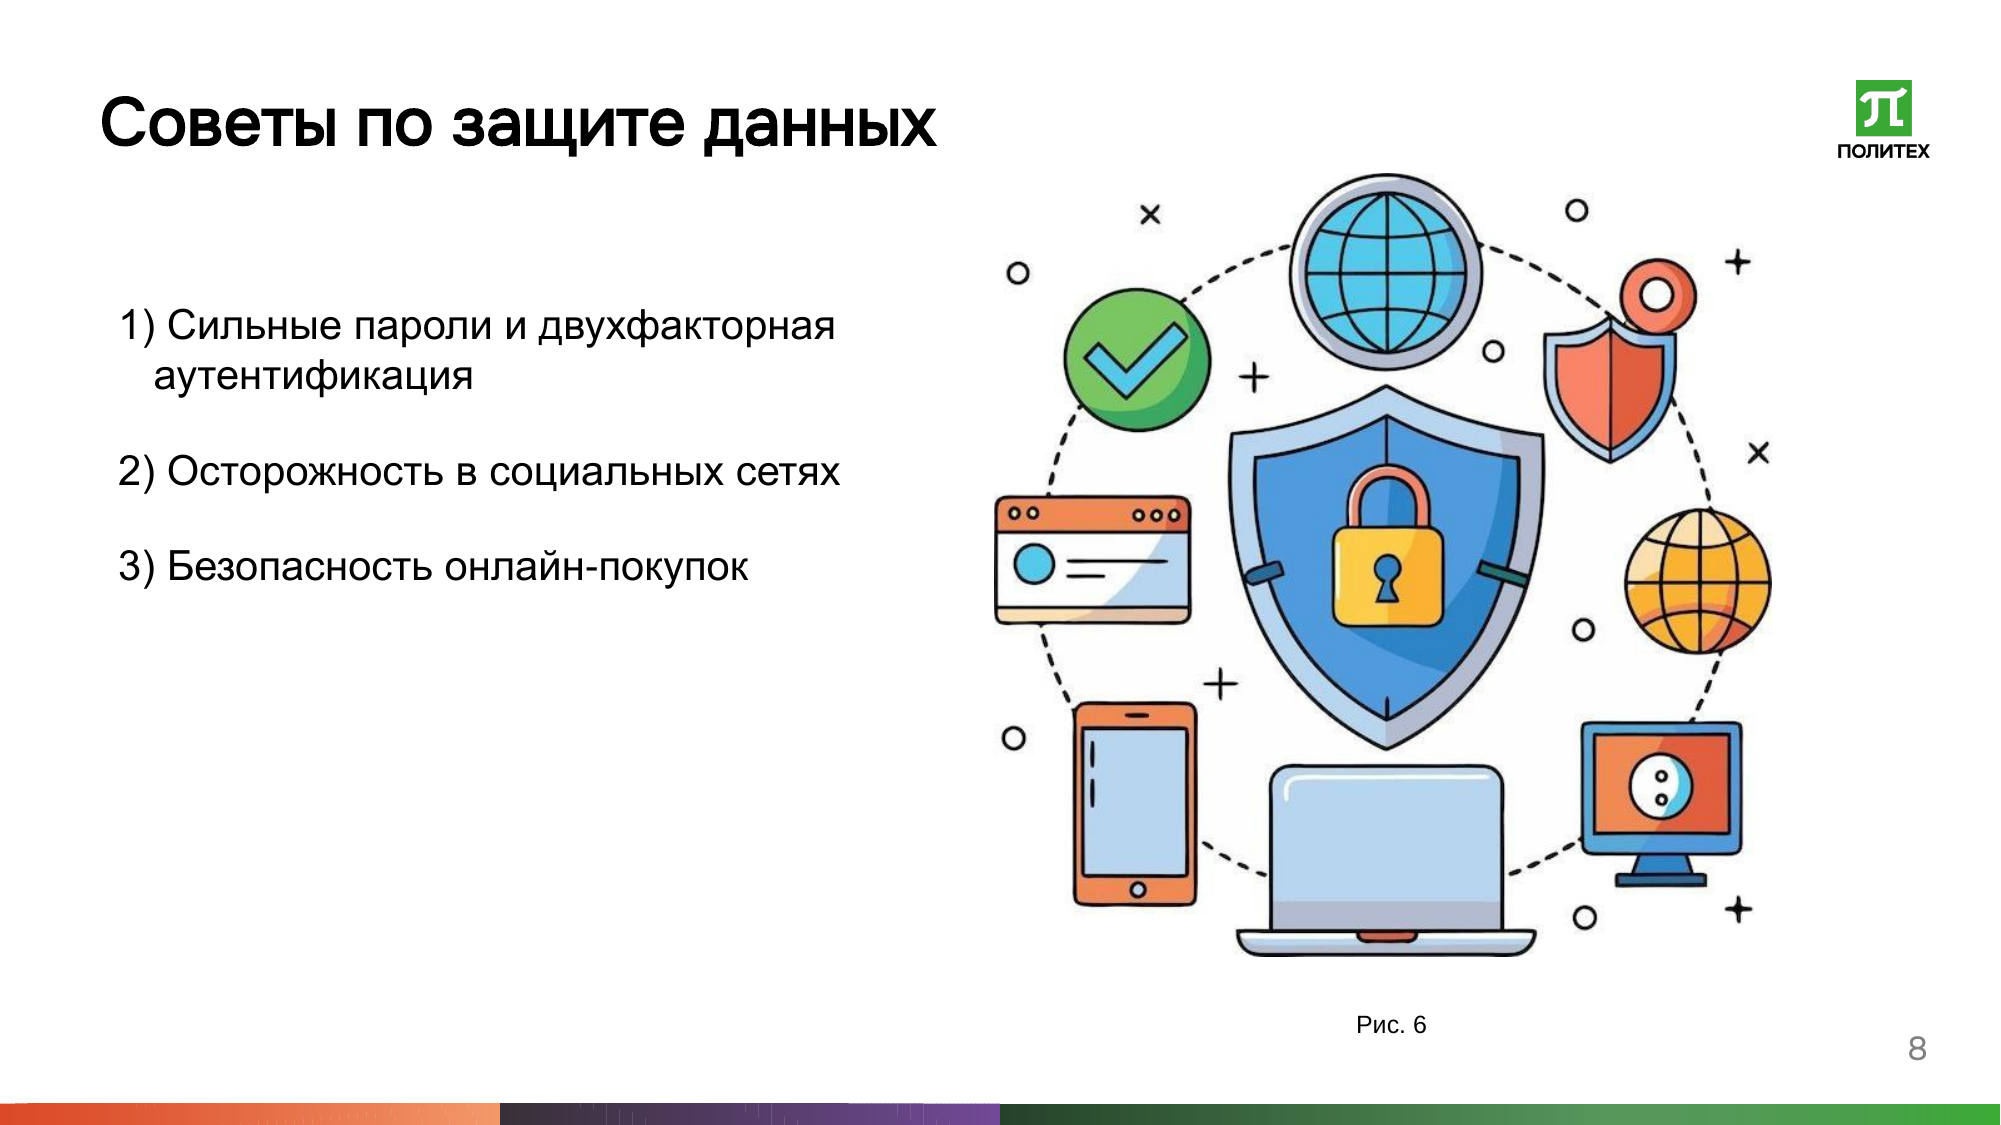

# Советы по защите данных
 Сильные пароли и двухфакторная аутентификация
 Осторожность в социальных сетях
 Безопасность онлайн‑покупок
Рис. 6